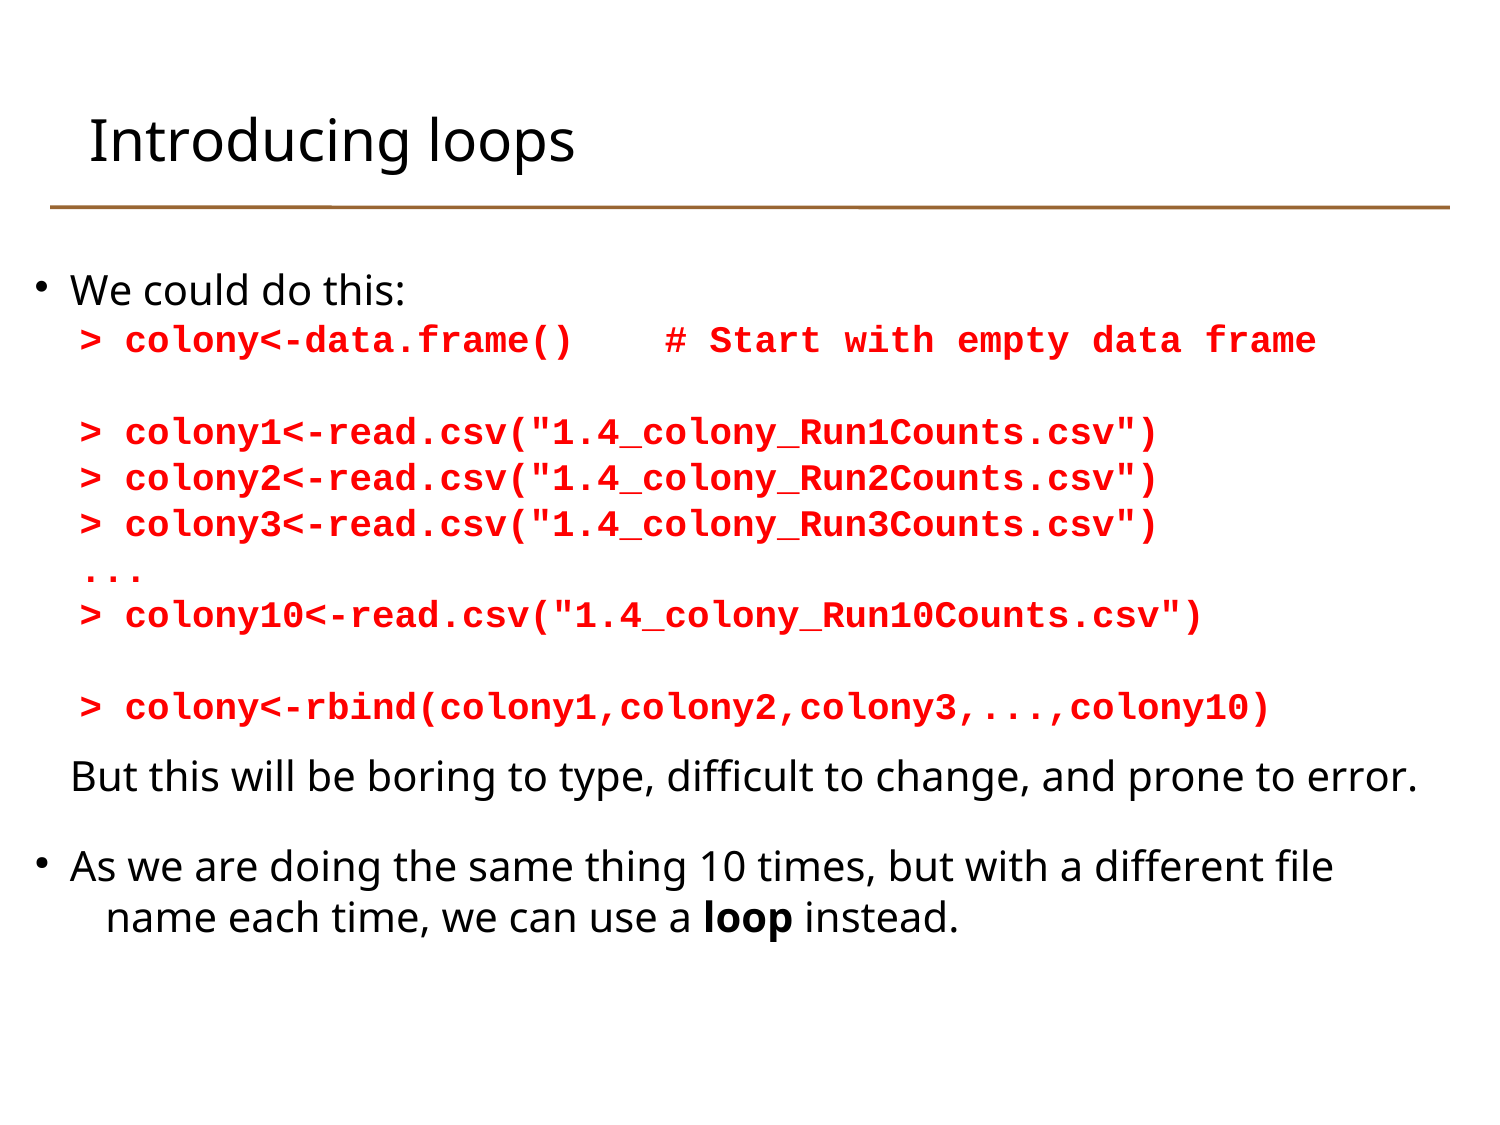

# Introducing loops
We could do this:
 > colony<-data.frame() # Start with empty data frame
 > colony1<-read.csv("1.4_colony_Run1Counts.csv")
 > colony2<-read.csv("1.4_colony_Run2Counts.csv")
 > colony3<-read.csv("1.4_colony_Run3Counts.csv")
 ...
 > colony10<-read.csv("1.4_colony_Run10Counts.csv")
 > colony<-rbind(colony1,colony2,colony3,...,colony10)
But this will be boring to type, difficult to change, and prone to error.
As we are doing the same thing 10 times, but with a different file name each time, we can use a loop instead.